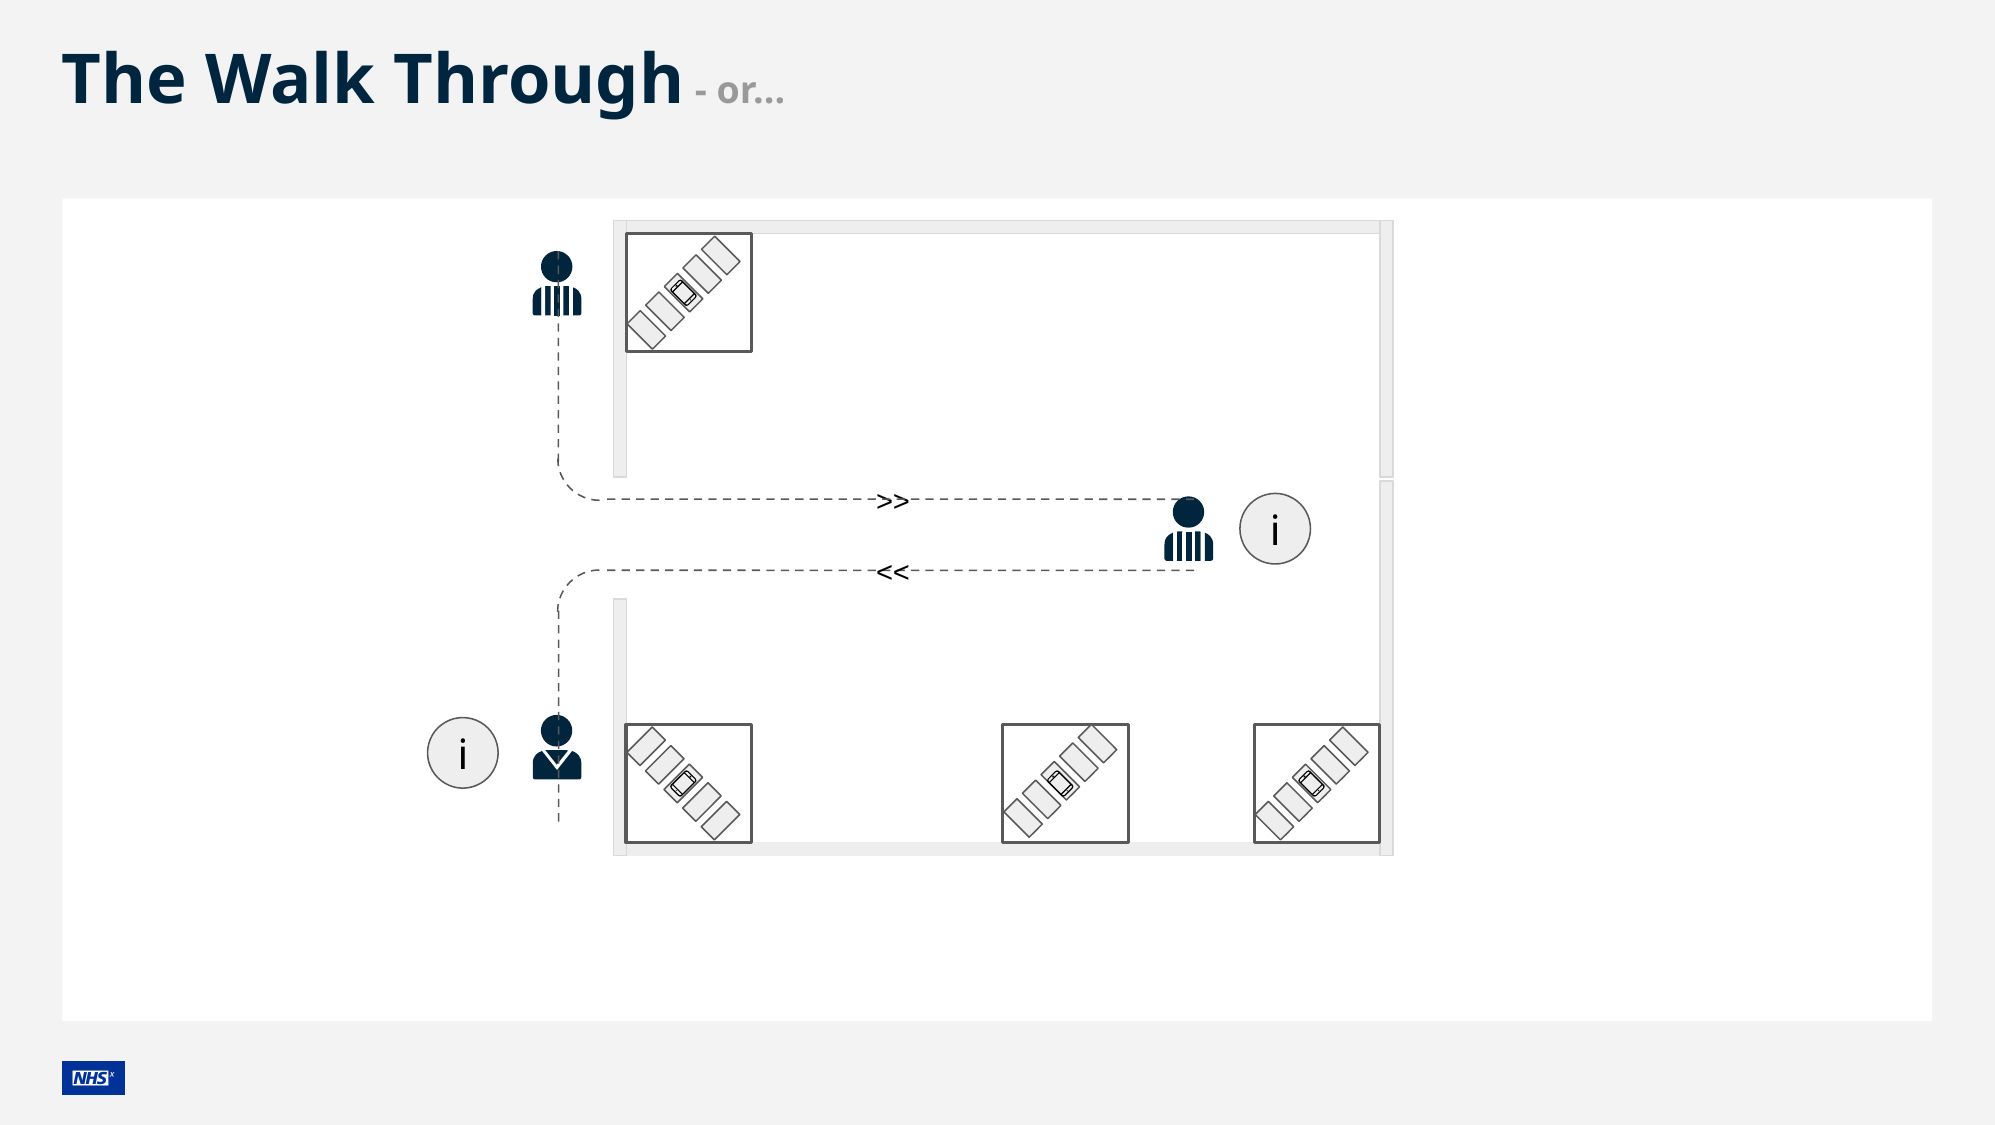

# The Walk Through - or...
>>
i
<<
i